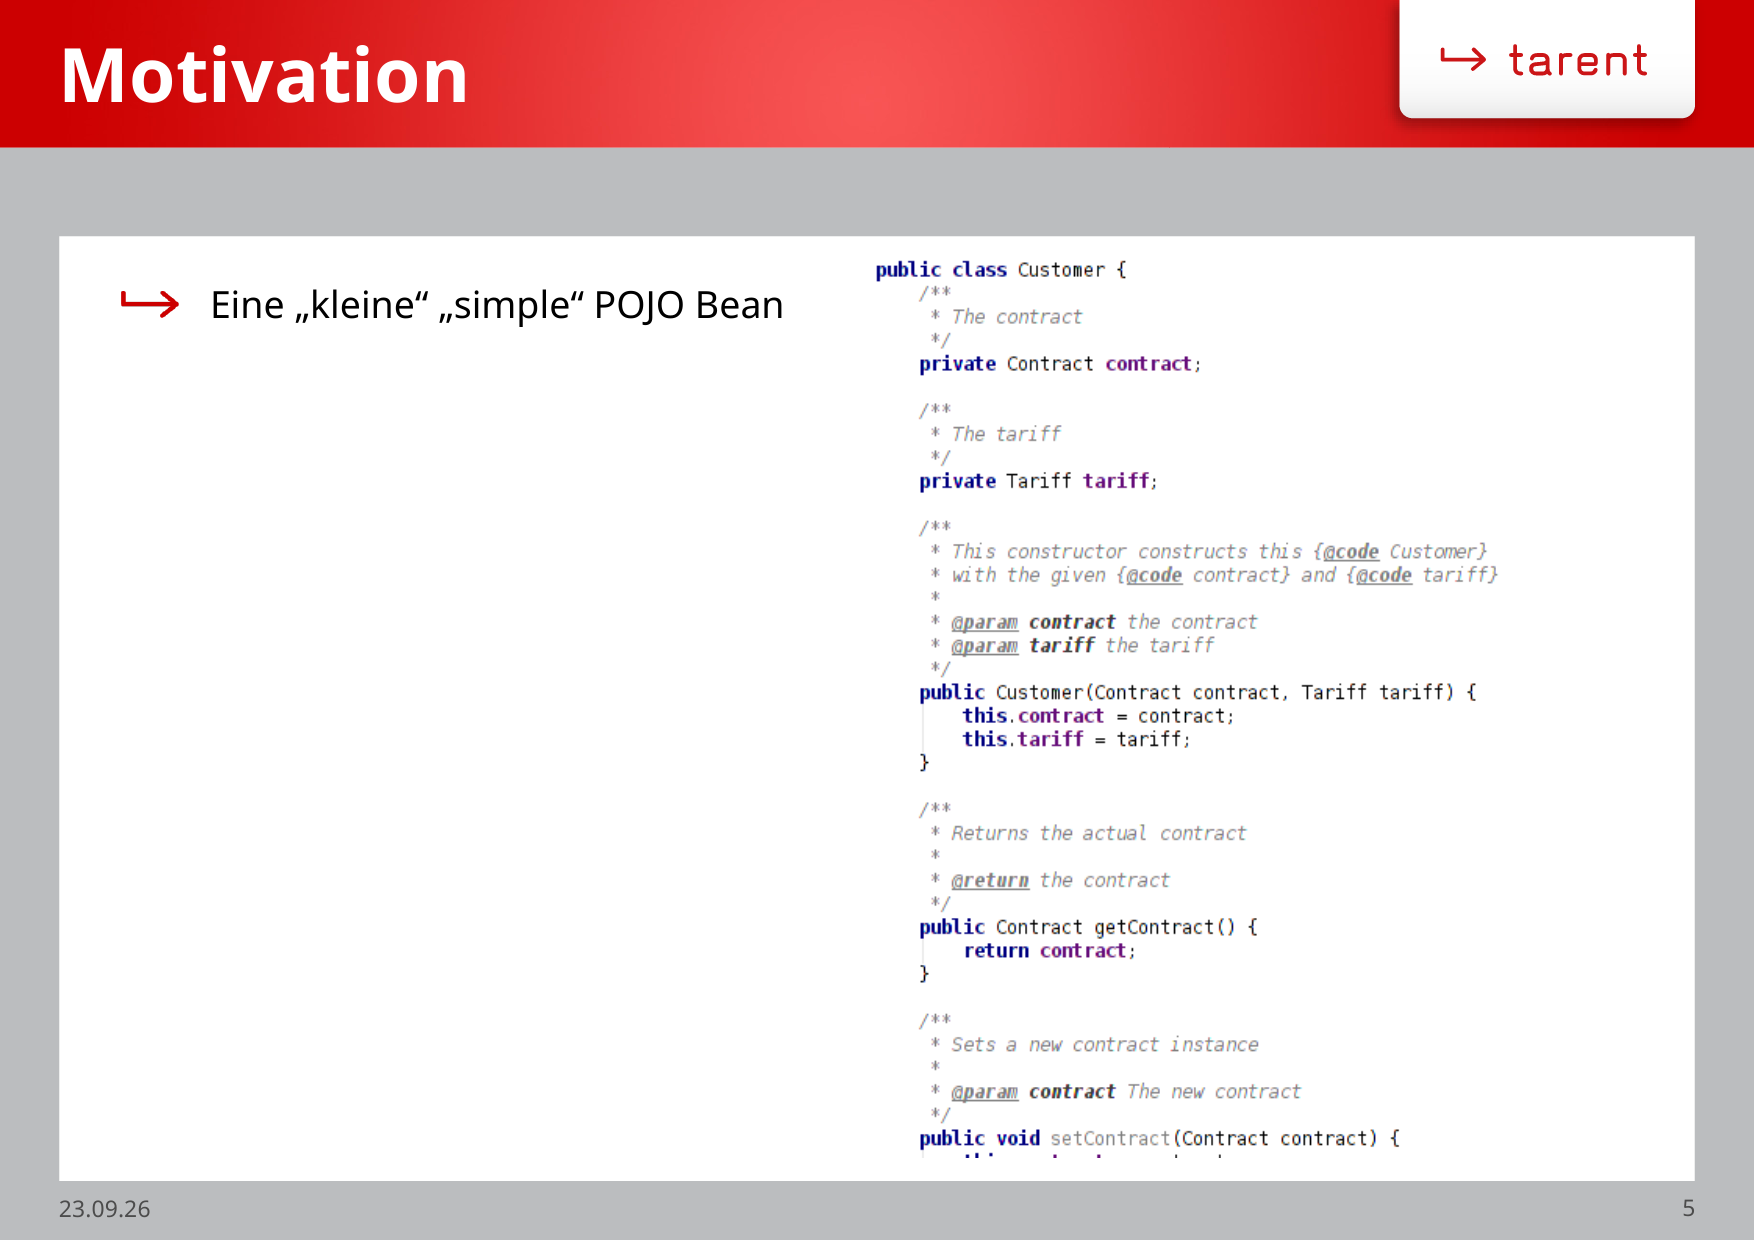

# Motivation
Eine „kleine“ „simple“ POJO Bean